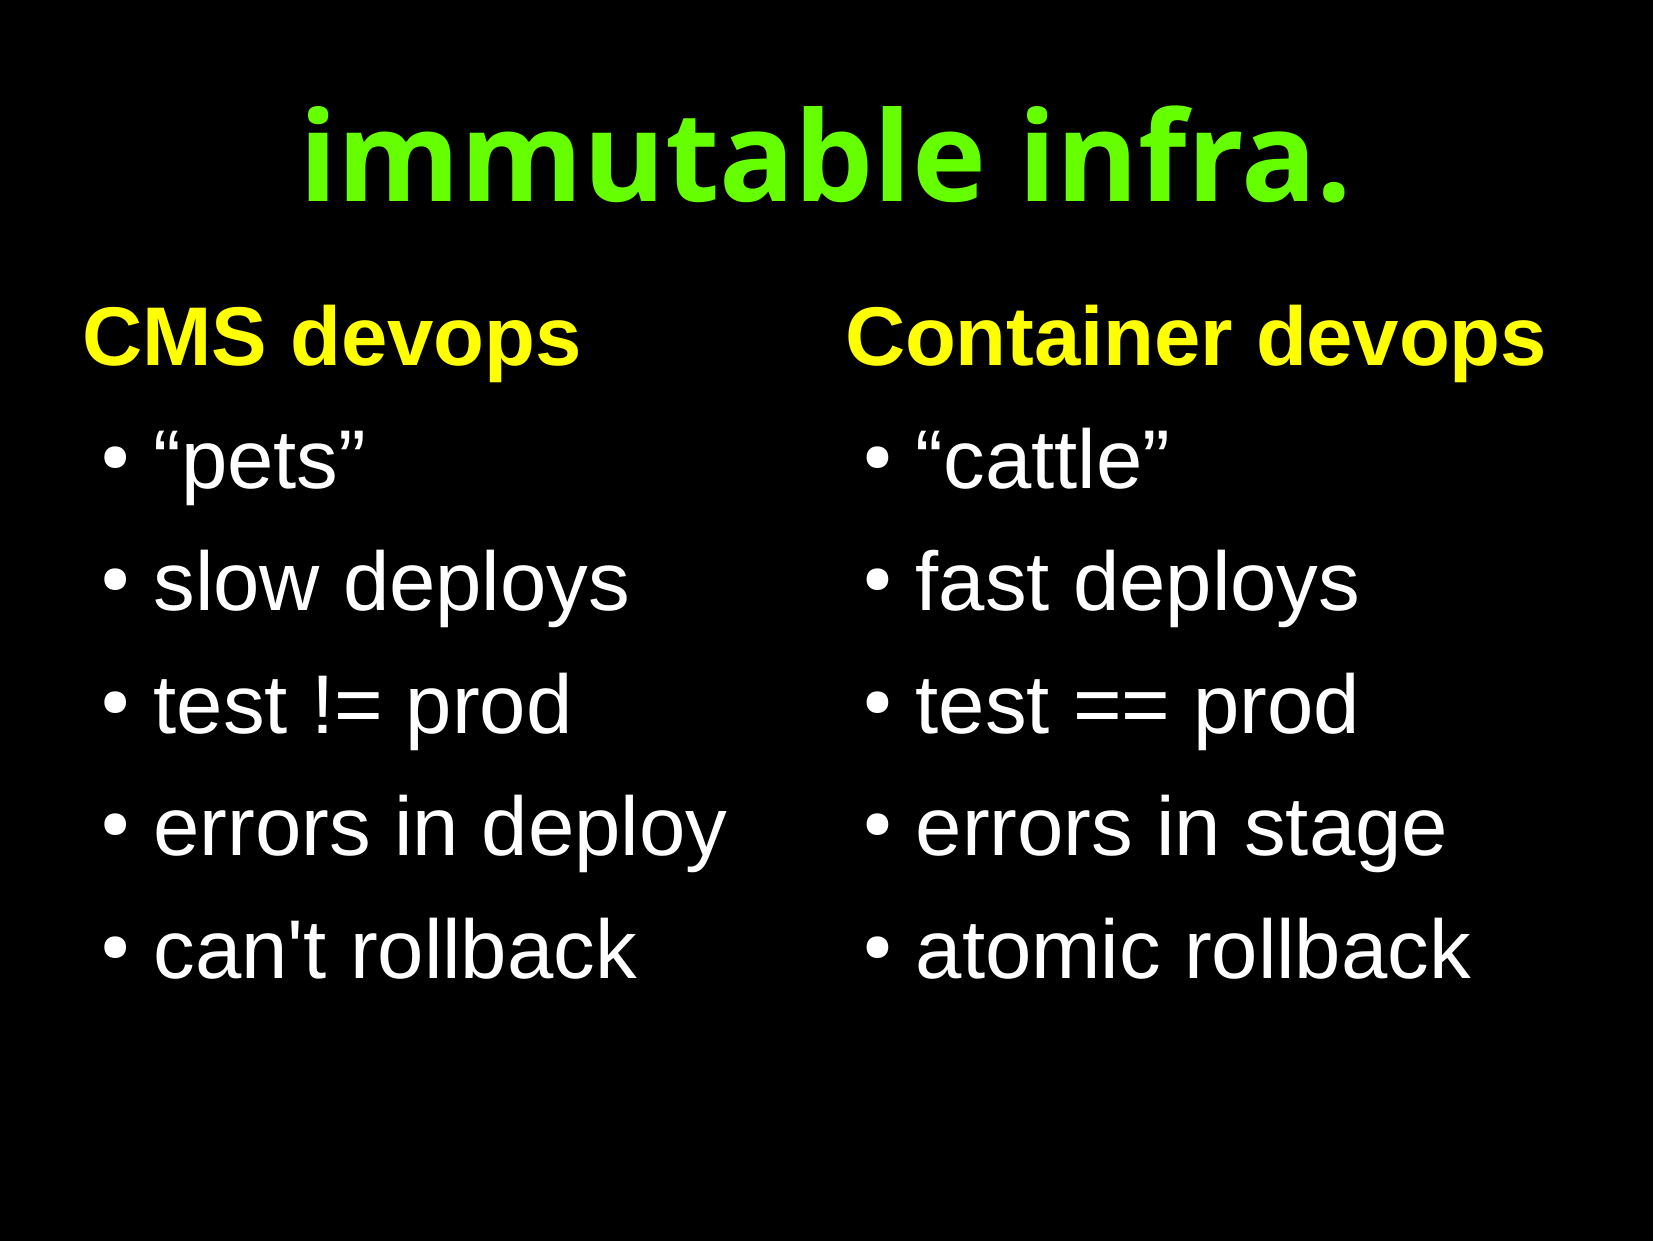

# immutable infra.
CMS devops
“pets”
slow deploys
test != prod
errors in deploy
can't rollback
Container devops
“cattle”
fast deploys
test == prod
errors in stage
atomic rollback